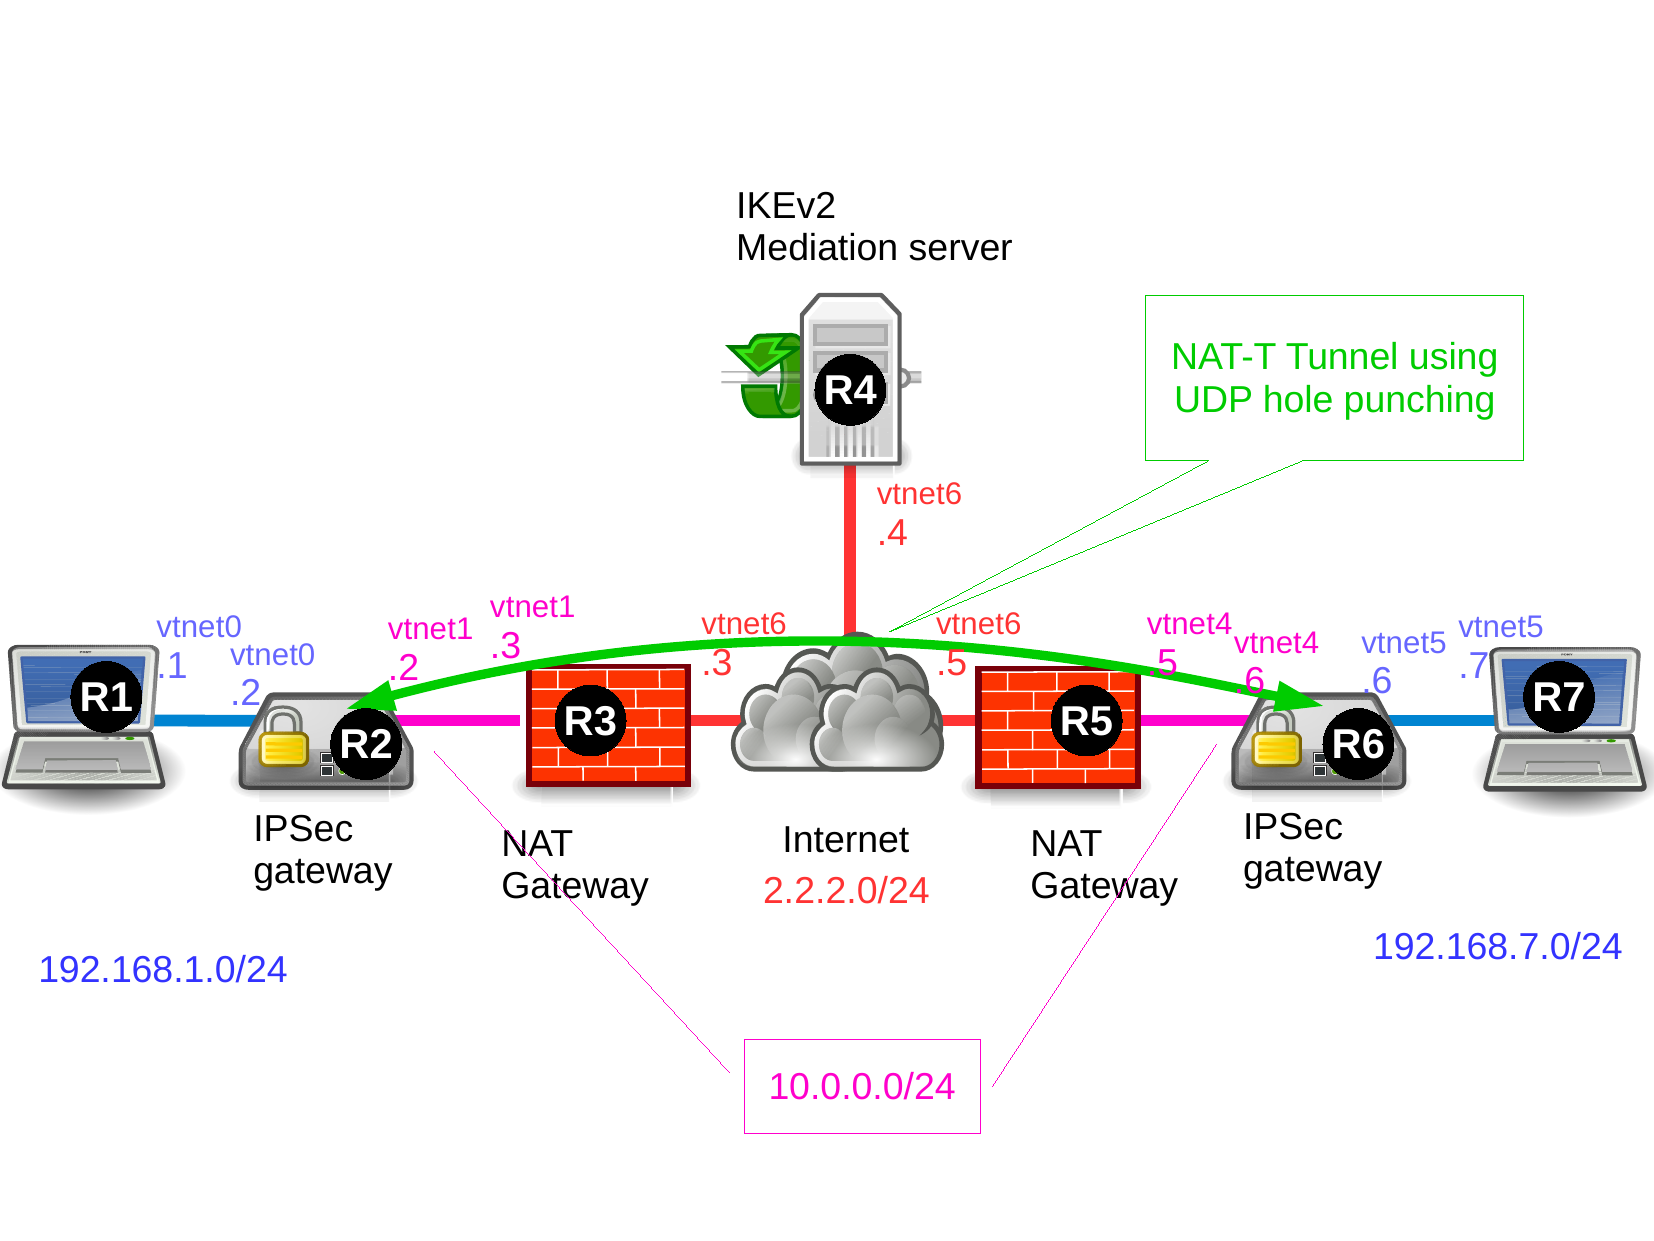

IKEv2
Mediation server
NAT-T Tunnel using
UDP hole punching
R4
vtnet6
.4
vtnet1
.3
vtnet6
.3
vtnet6
.5
vtnet4
.5
vtnet0
.1
vtnet5
.7
vtnet1
.2
vtnet4
.6
vtnet5
.6
vtnet0
.2
R1
R7
R3
R5
R2
R6
IPSec
gateway
IPSec
gateway
Internet
NAT
Gateway
NAT
Gateway
2.2.2.0/24
192.168.7.0/24
192.168.1.0/24
10.0.0.0/24